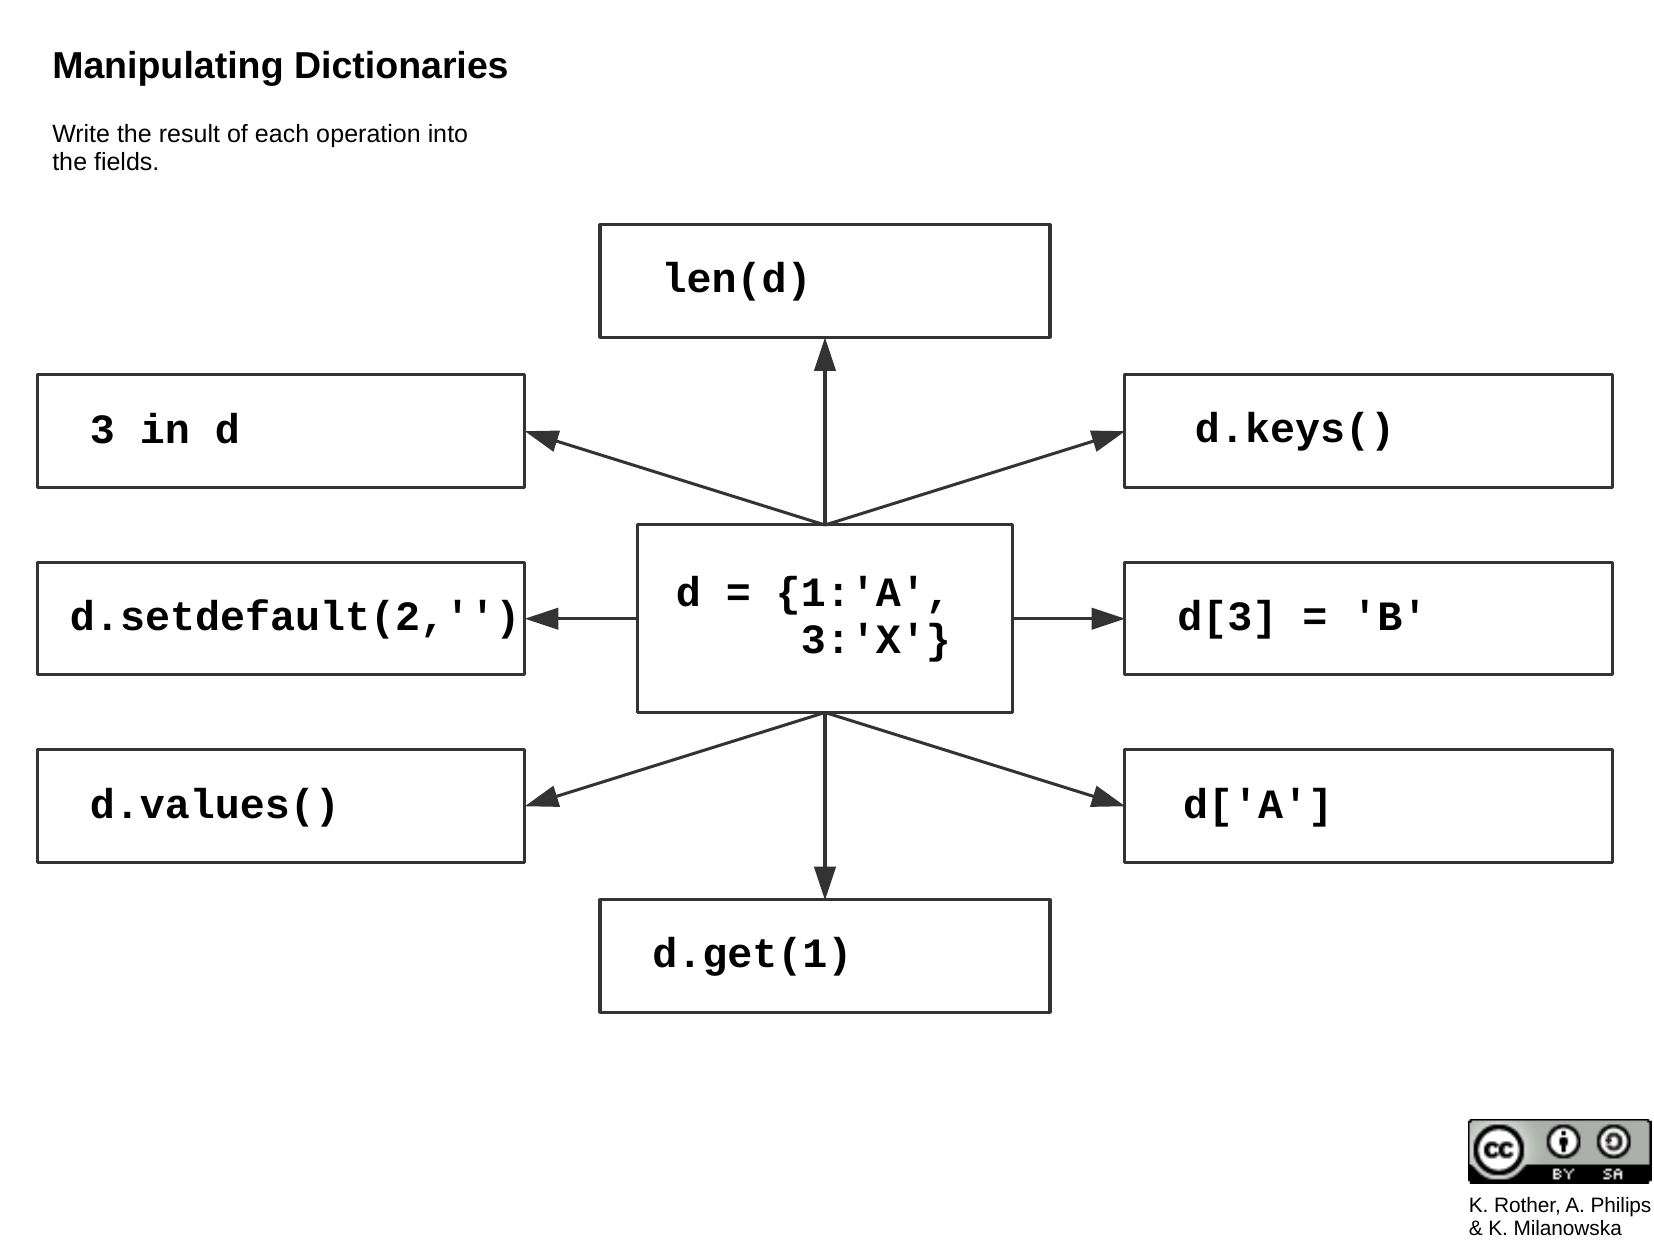

Manipulating Dictionaries
Write the result of each operation into
the fields.
len(d)
d.keys()
3 in d
d = {1:'A',
 3:'X'}
d.setdefault(2,'')
d[3] = 'B'
d.values()
d['A']
d.get(1)